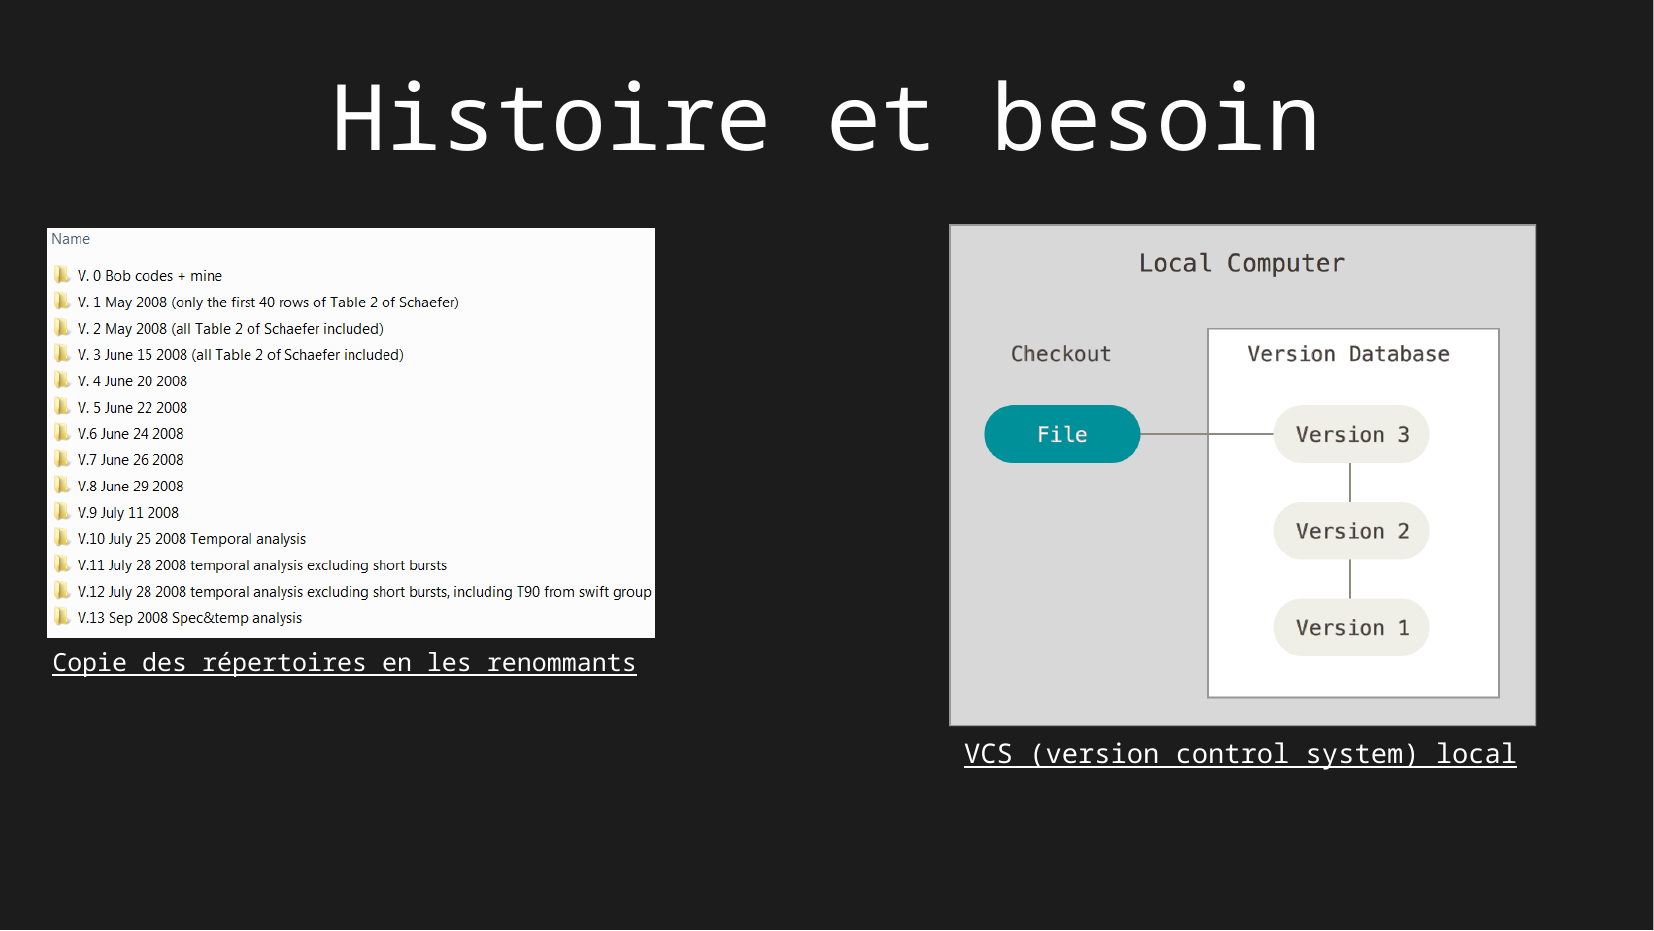

# Histoire et besoin
Copie des répertoires en les renommants
VCS (version control system) local